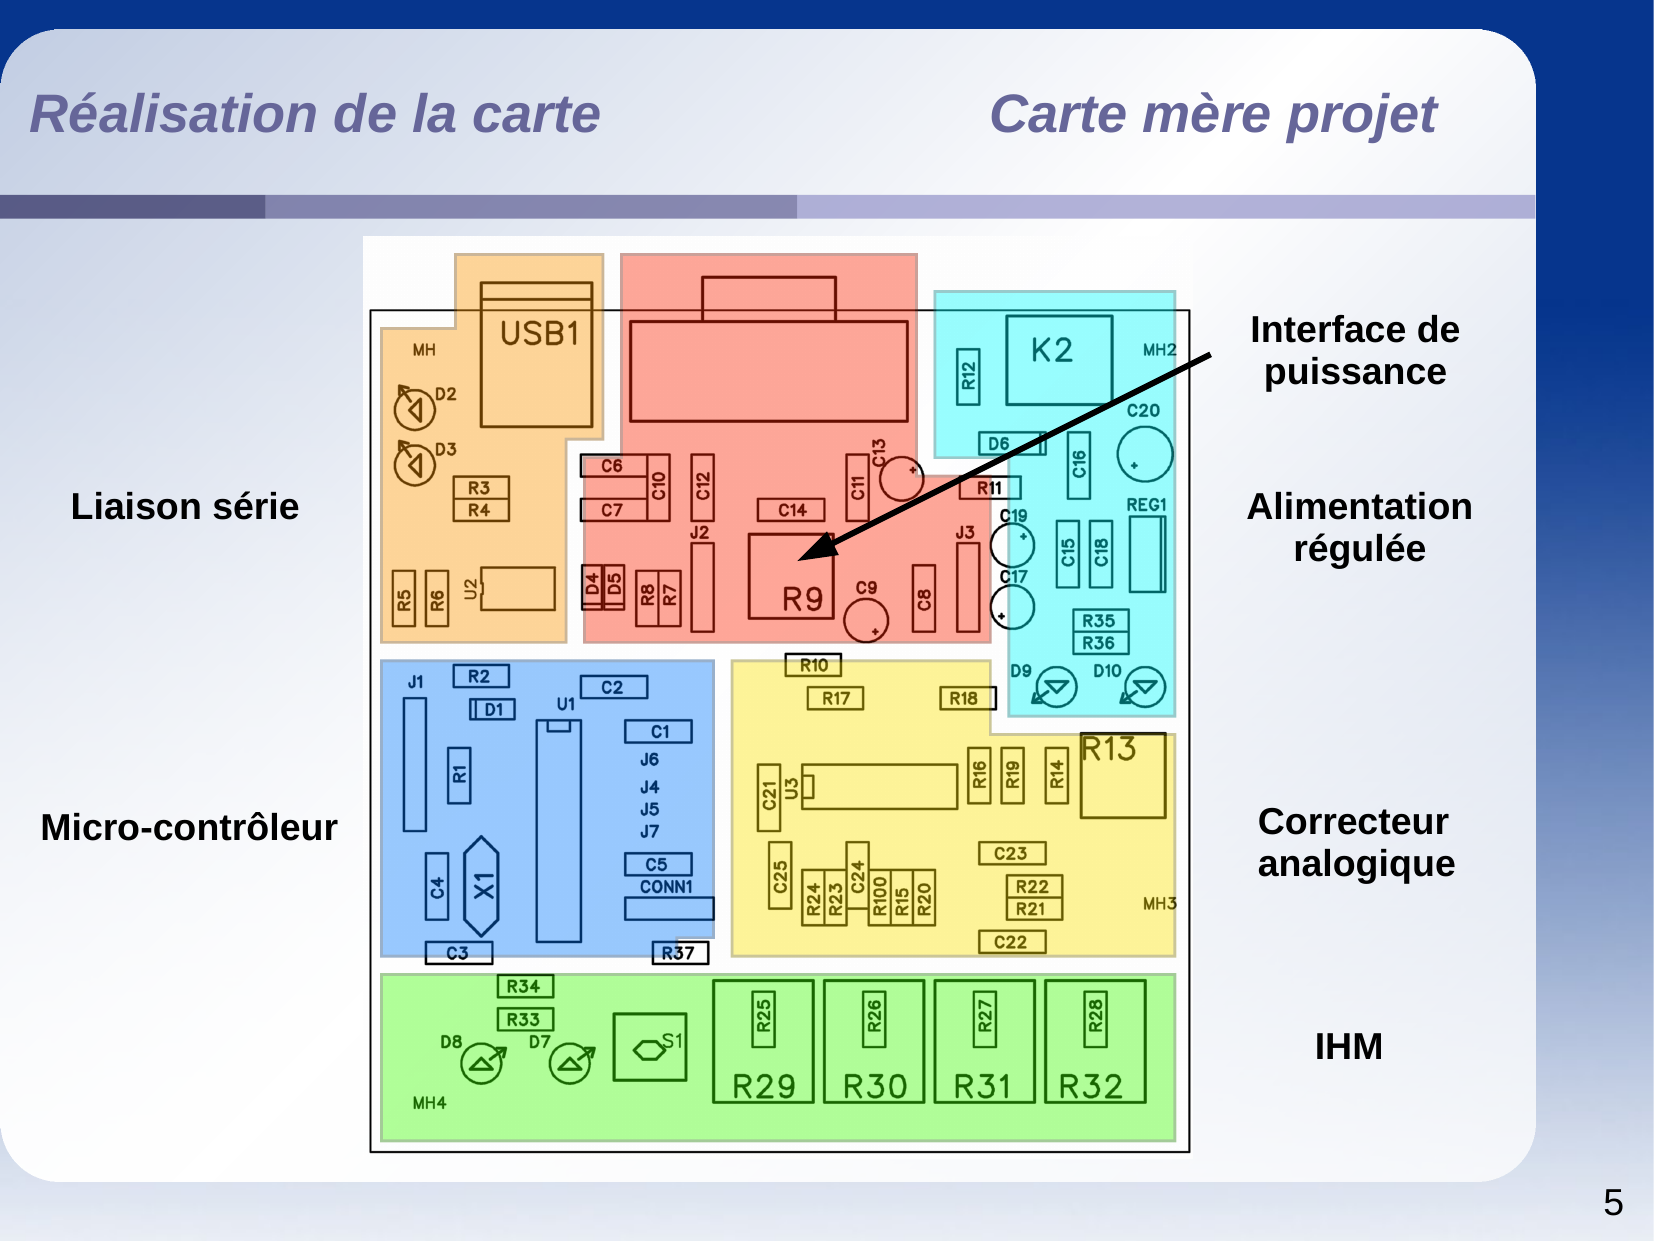

# Réalisation de la carte						Carte mère projet
Interface de
puissance
Liaison série
Alimentation
régulée
Correcteur
analogique
Micro-contrôleur
IHM
5